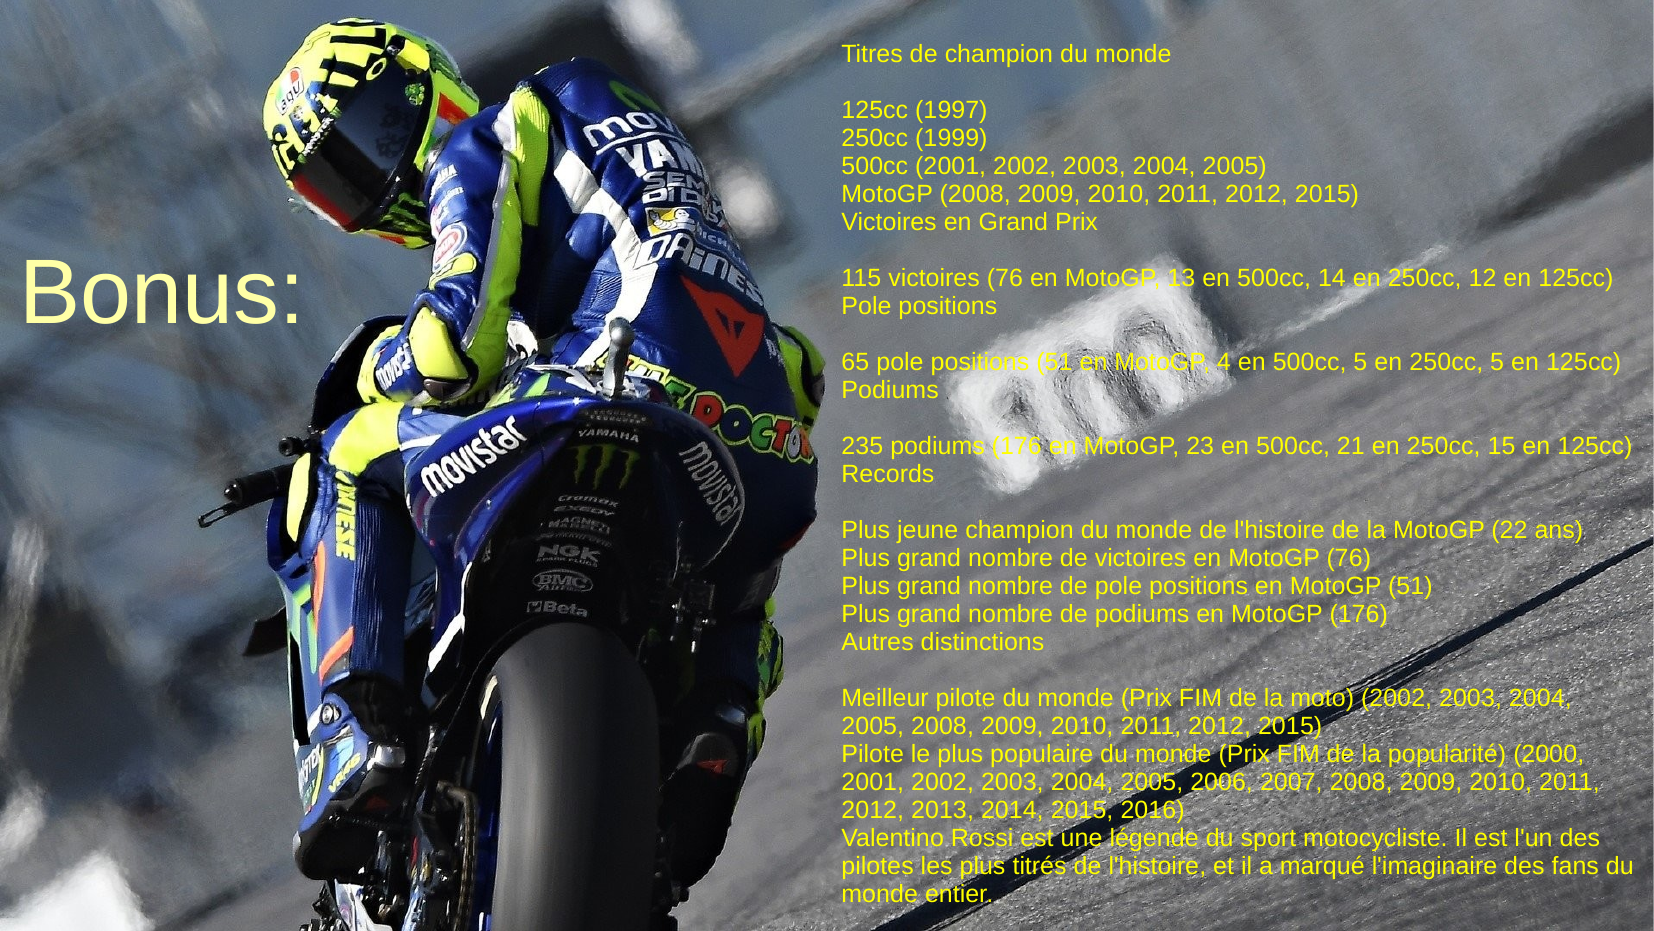

Titres de champion du monde
125cc (1997)
250cc (1999)
500cc (2001, 2002, 2003, 2004, 2005)
MotoGP (2008, 2009, 2010, 2011, 2012, 2015)
Victoires en Grand Prix
115 victoires (76 en MotoGP, 13 en 500cc, 14 en 250cc, 12 en 125cc)
Pole positions
65 pole positions (51 en MotoGP, 4 en 500cc, 5 en 250cc, 5 en 125cc)
Podiums
235 podiums (176 en MotoGP, 23 en 500cc, 21 en 250cc, 15 en 125cc)
Records
Plus jeune champion du monde de l'histoire de la MotoGP (22 ans)
Plus grand nombre de victoires en MotoGP (76)
Plus grand nombre de pole positions en MotoGP (51)
Plus grand nombre de podiums en MotoGP (176)
Autres distinctions
Meilleur pilote du monde (Prix FIM de la moto) (2002, 2003, 2004, 2005, 2008, 2009, 2010, 2011, 2012, 2015)
Pilote le plus populaire du monde (Prix FIM de la popularité) (2000, 2001, 2002, 2003, 2004, 2005, 2006, 2007, 2008, 2009, 2010, 2011, 2012, 2013, 2014, 2015, 2016)
Valentino Rossi est une légende du sport motocycliste. Il est l'un des pilotes les plus titrés de l'histoire, et il a marqué l'imaginaire des fans du monde entier.
# Bonus: